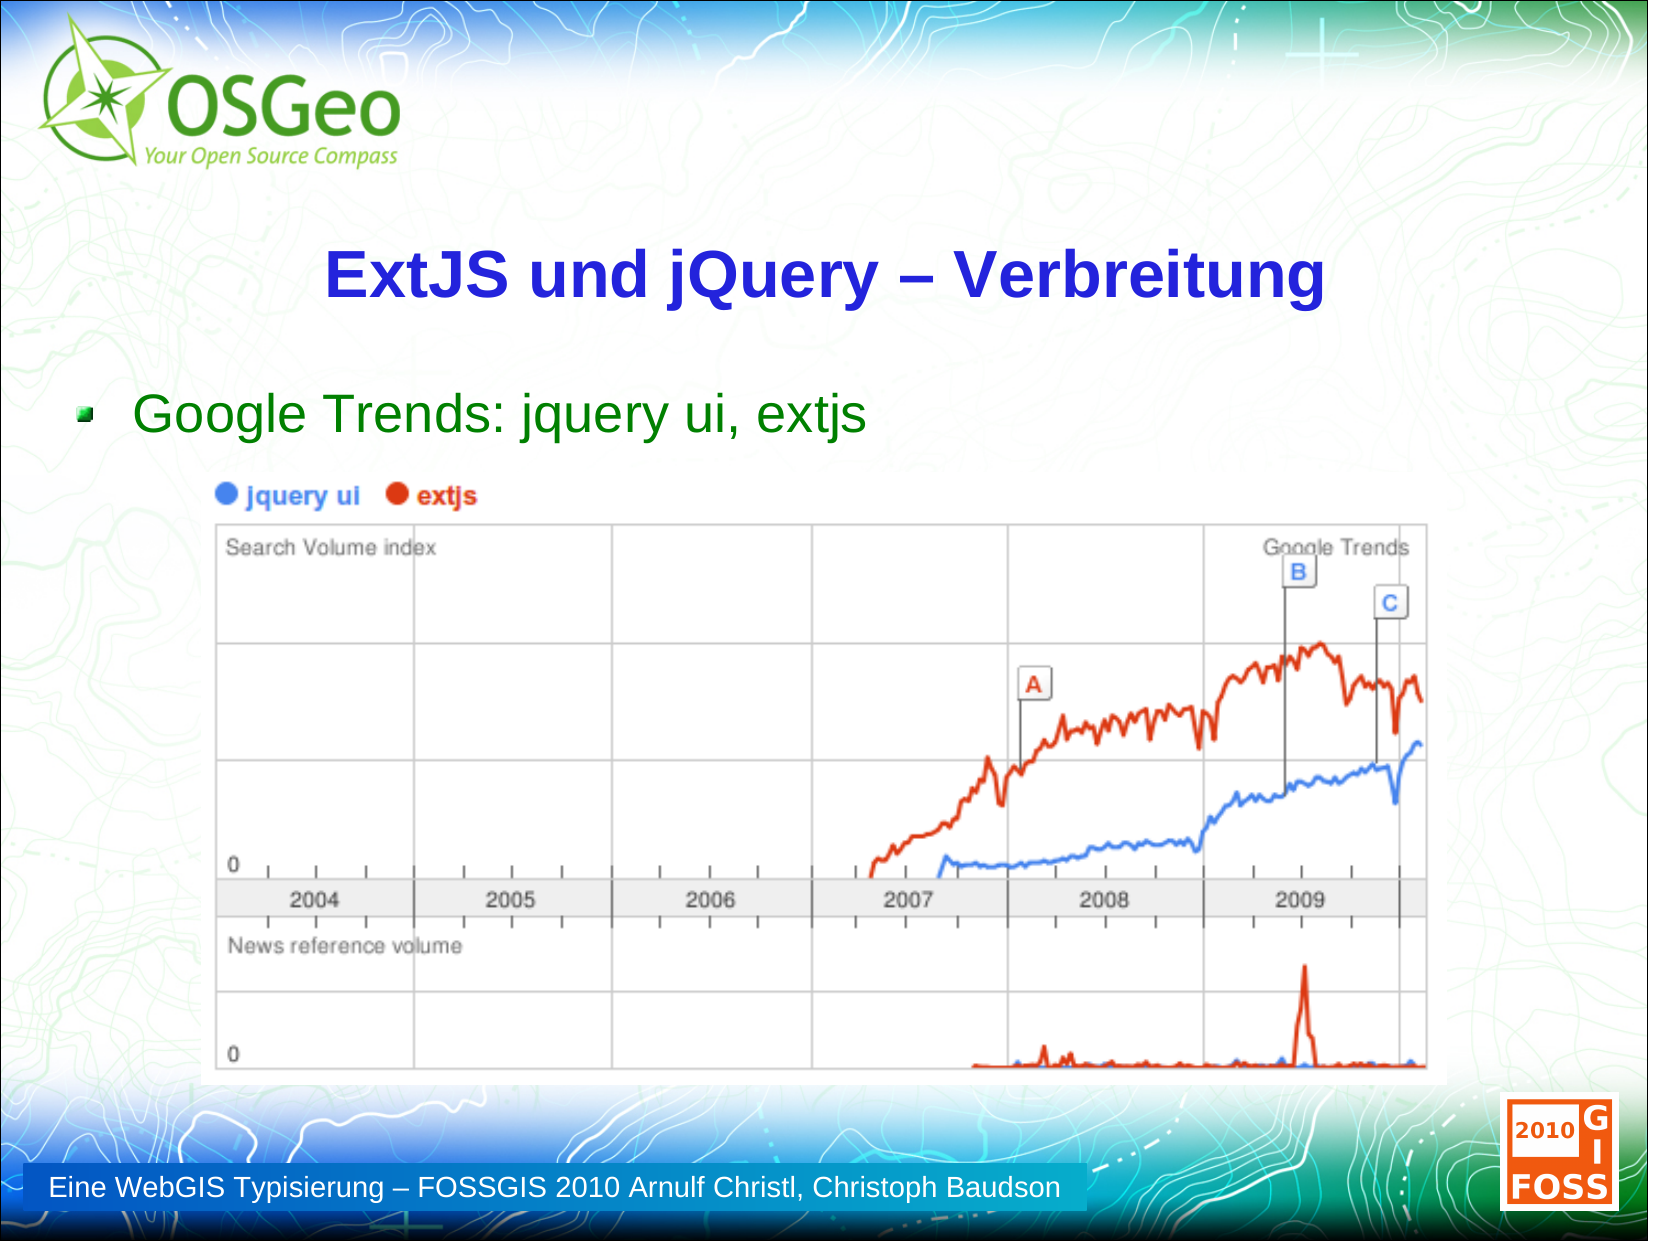

# ExtJS und jQuery – Verbreitung
Google Trends: jquery ui, extjs